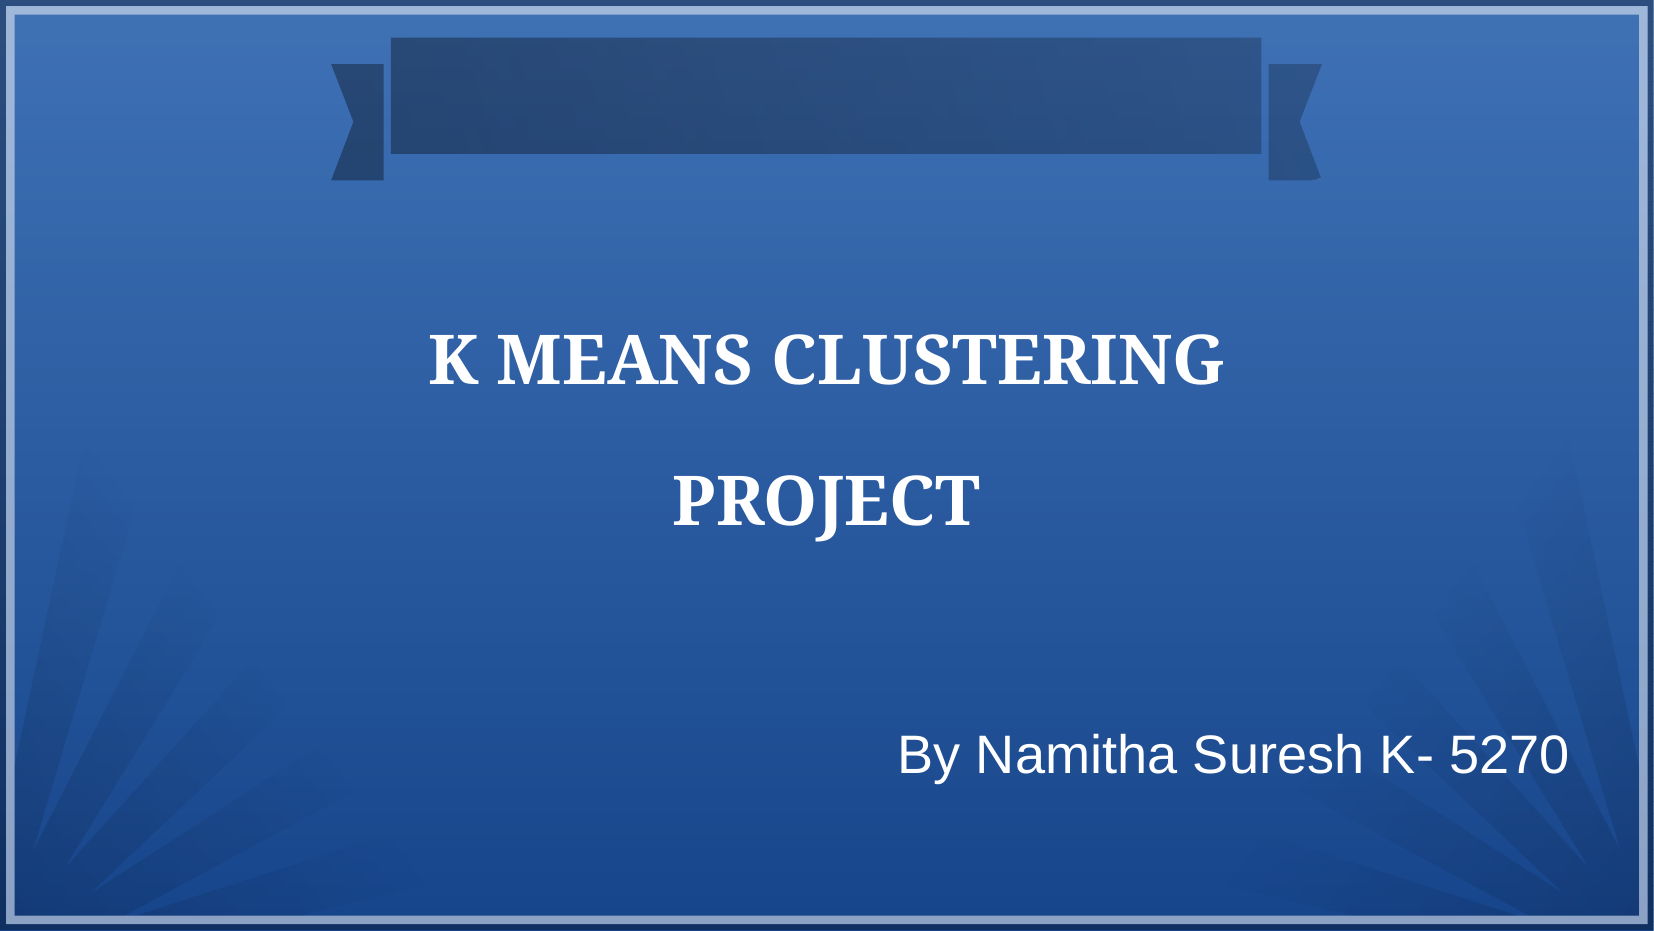

# K MEANS CLUSTERING PROJECT
By Namitha Suresh K- 5270